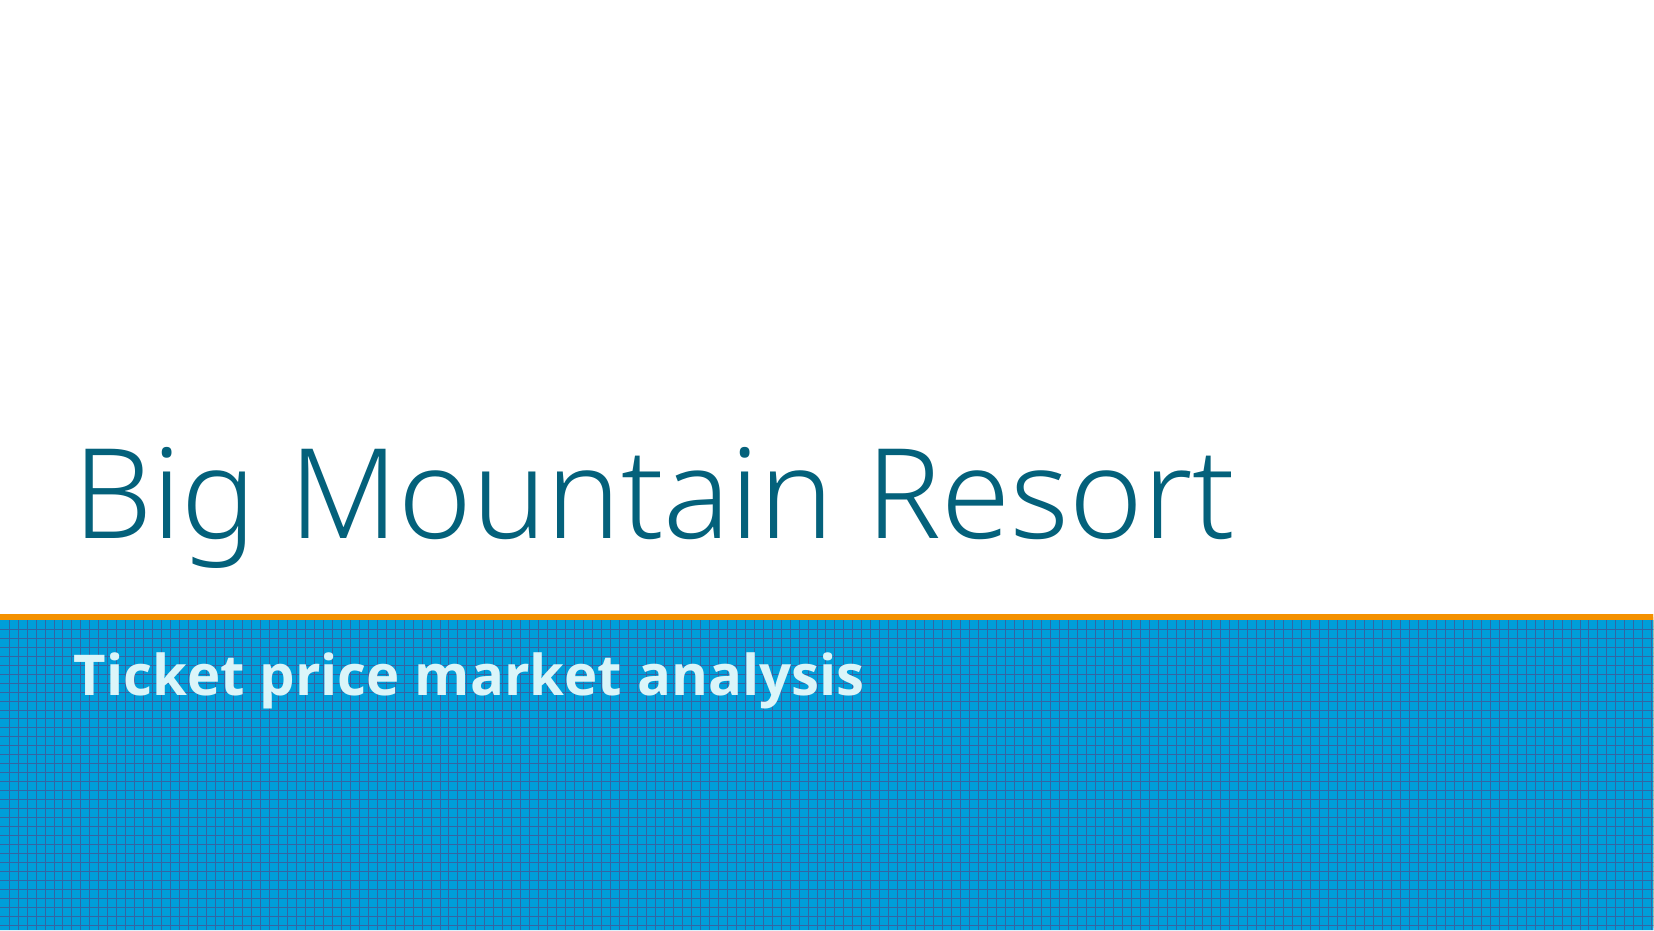

# Big Mountain Resort
Ticket price market analysis